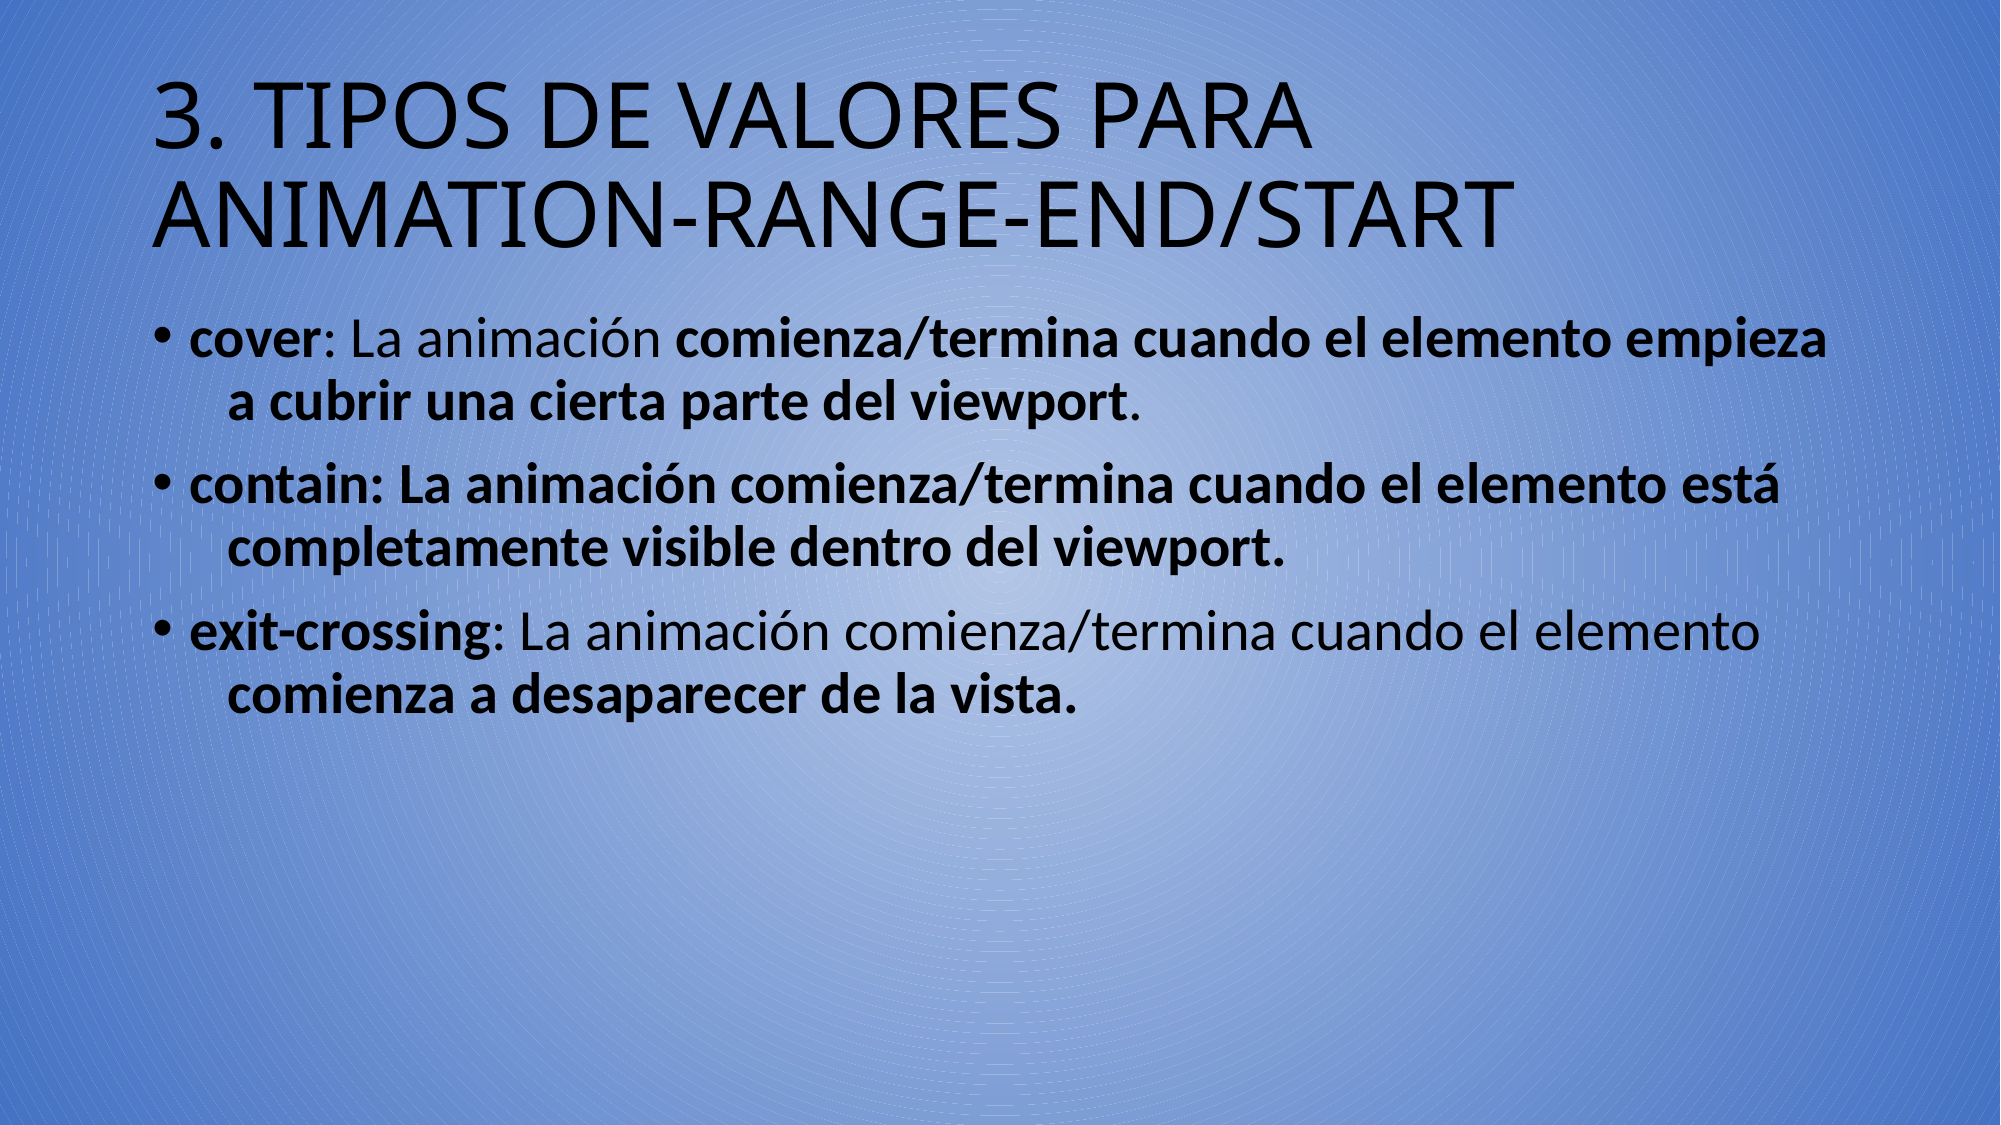

# 3. TIPOS DE VALORES PARA ANIMATION-RANGE-END/START
cover: La animación comienza/termina cuando el elemento empieza a cubrir una cierta parte del viewport.
contain: La animación comienza/termina cuando el elemento está completamente visible dentro del viewport.
exit-crossing: La animación comienza/termina cuando el elemento comienza a desaparecer de la vista.